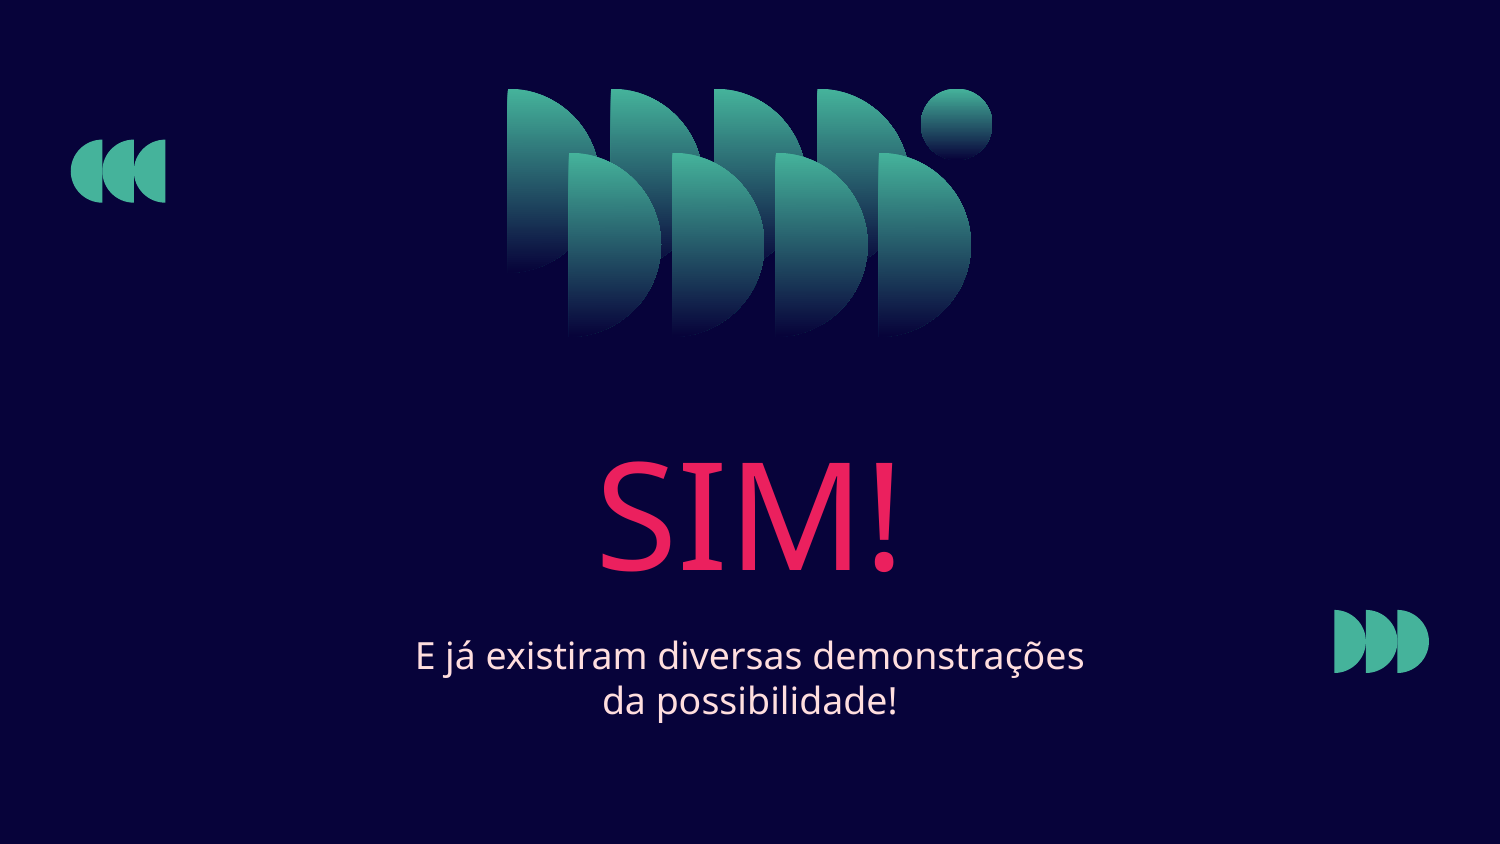

# SIM!
E já existiram diversas demonstrações da possibilidade!